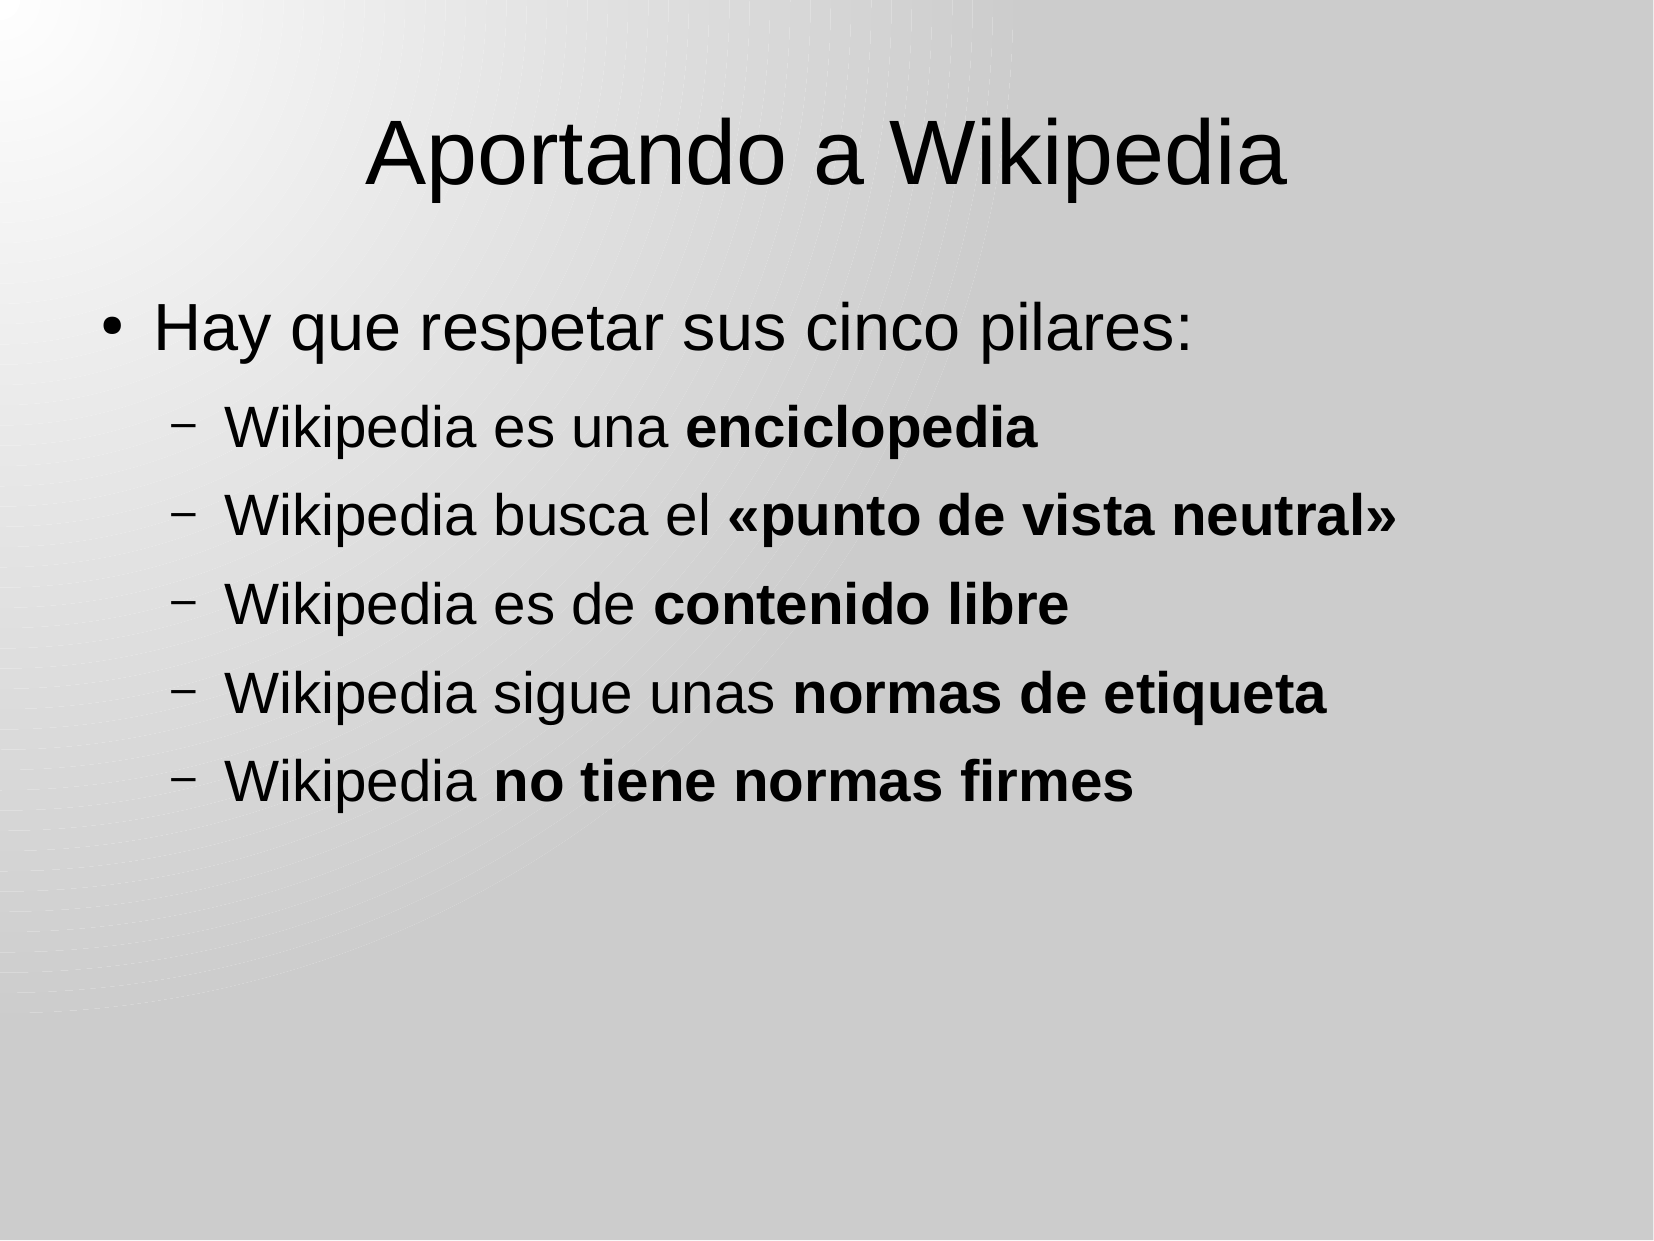

# Aportando a Wikipedia
Hay que respetar sus cinco pilares:
Wikipedia es una enciclopedia
Wikipedia busca el «punto de vista neutral»
Wikipedia es de contenido libre
Wikipedia sigue unas normas de etiqueta
Wikipedia no tiene normas firmes